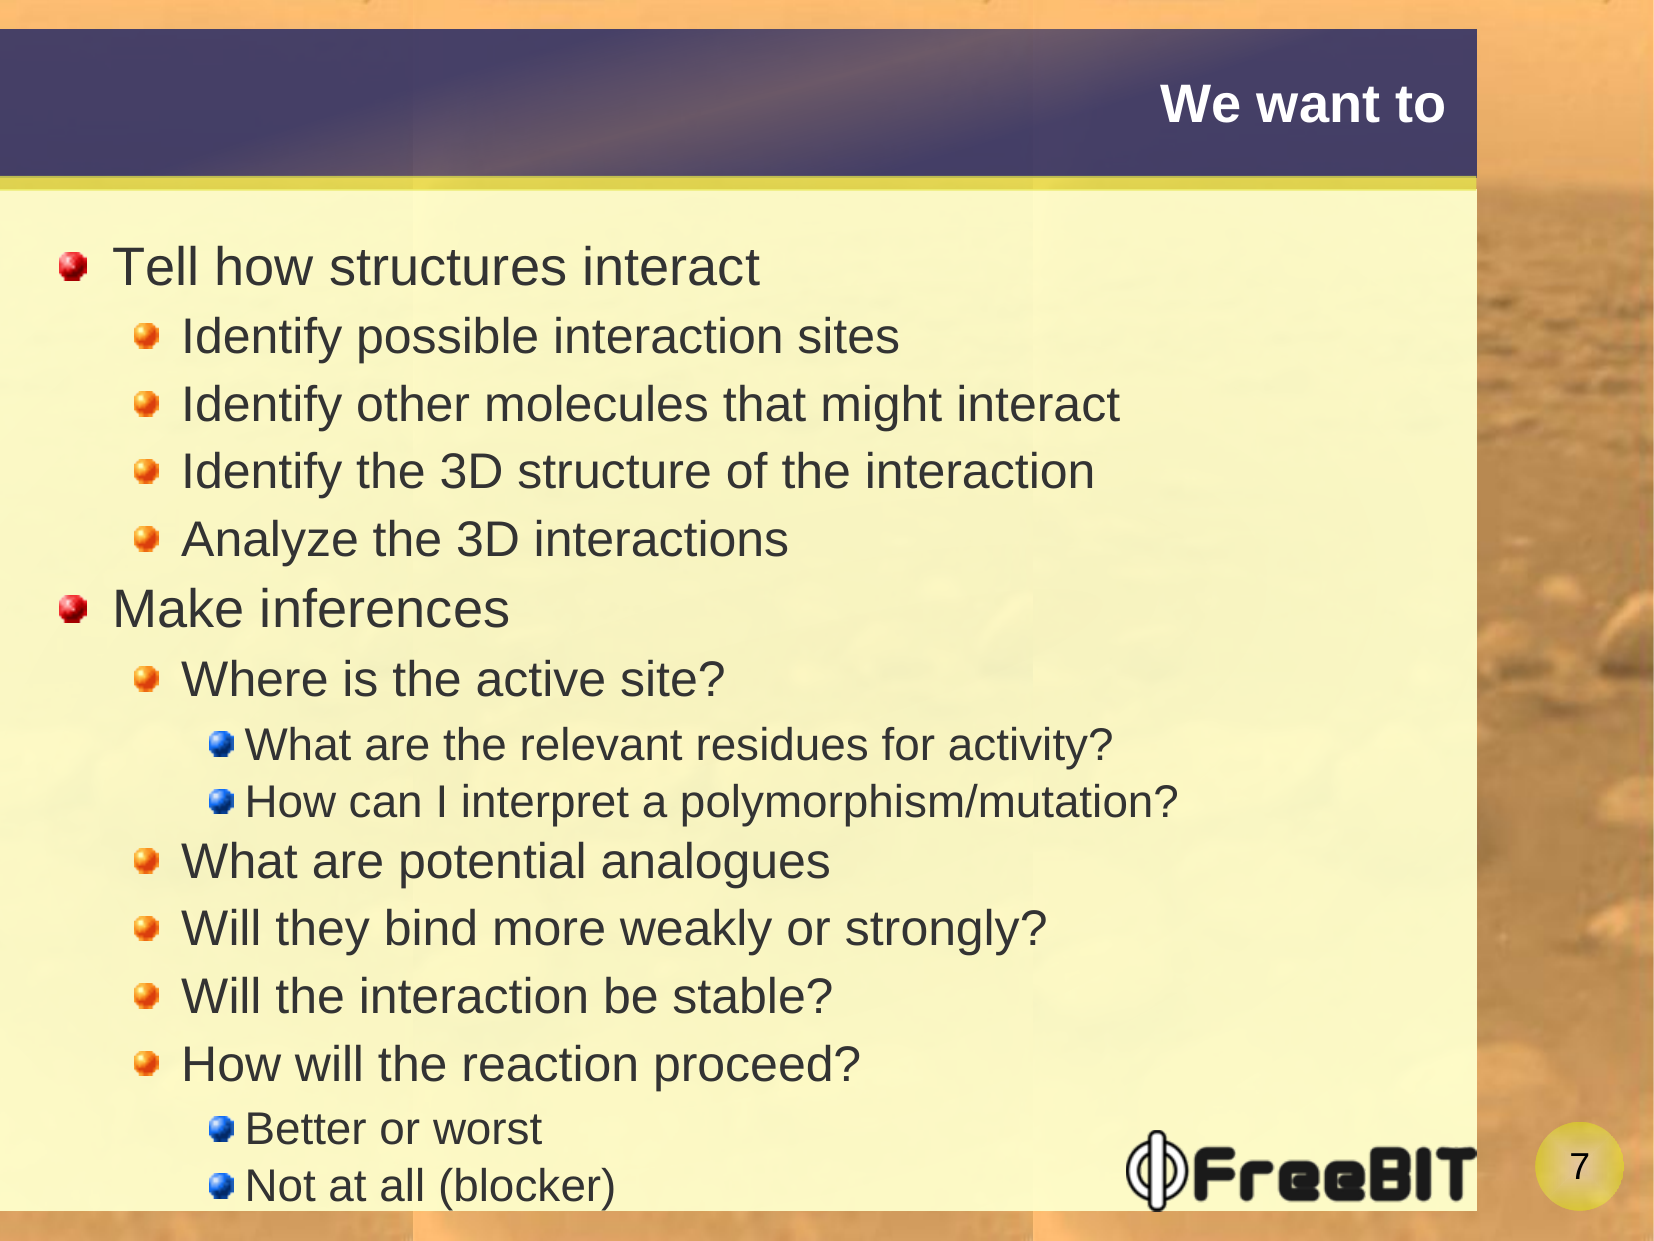

# We want to
Tell how structures interact
Identify possible interaction sites
Identify other molecules that might interact
Identify the 3D structure of the interaction
Analyze the 3D interactions
Make inferences
Where is the active site?
What are the relevant residues for activity?
How can I interpret a polymorphism/mutation?
What are potential analogues
Will they bind more weakly or strongly?
Will the interaction be stable?
How will the reaction proceed?
Better or worst
Not at all (blocker)